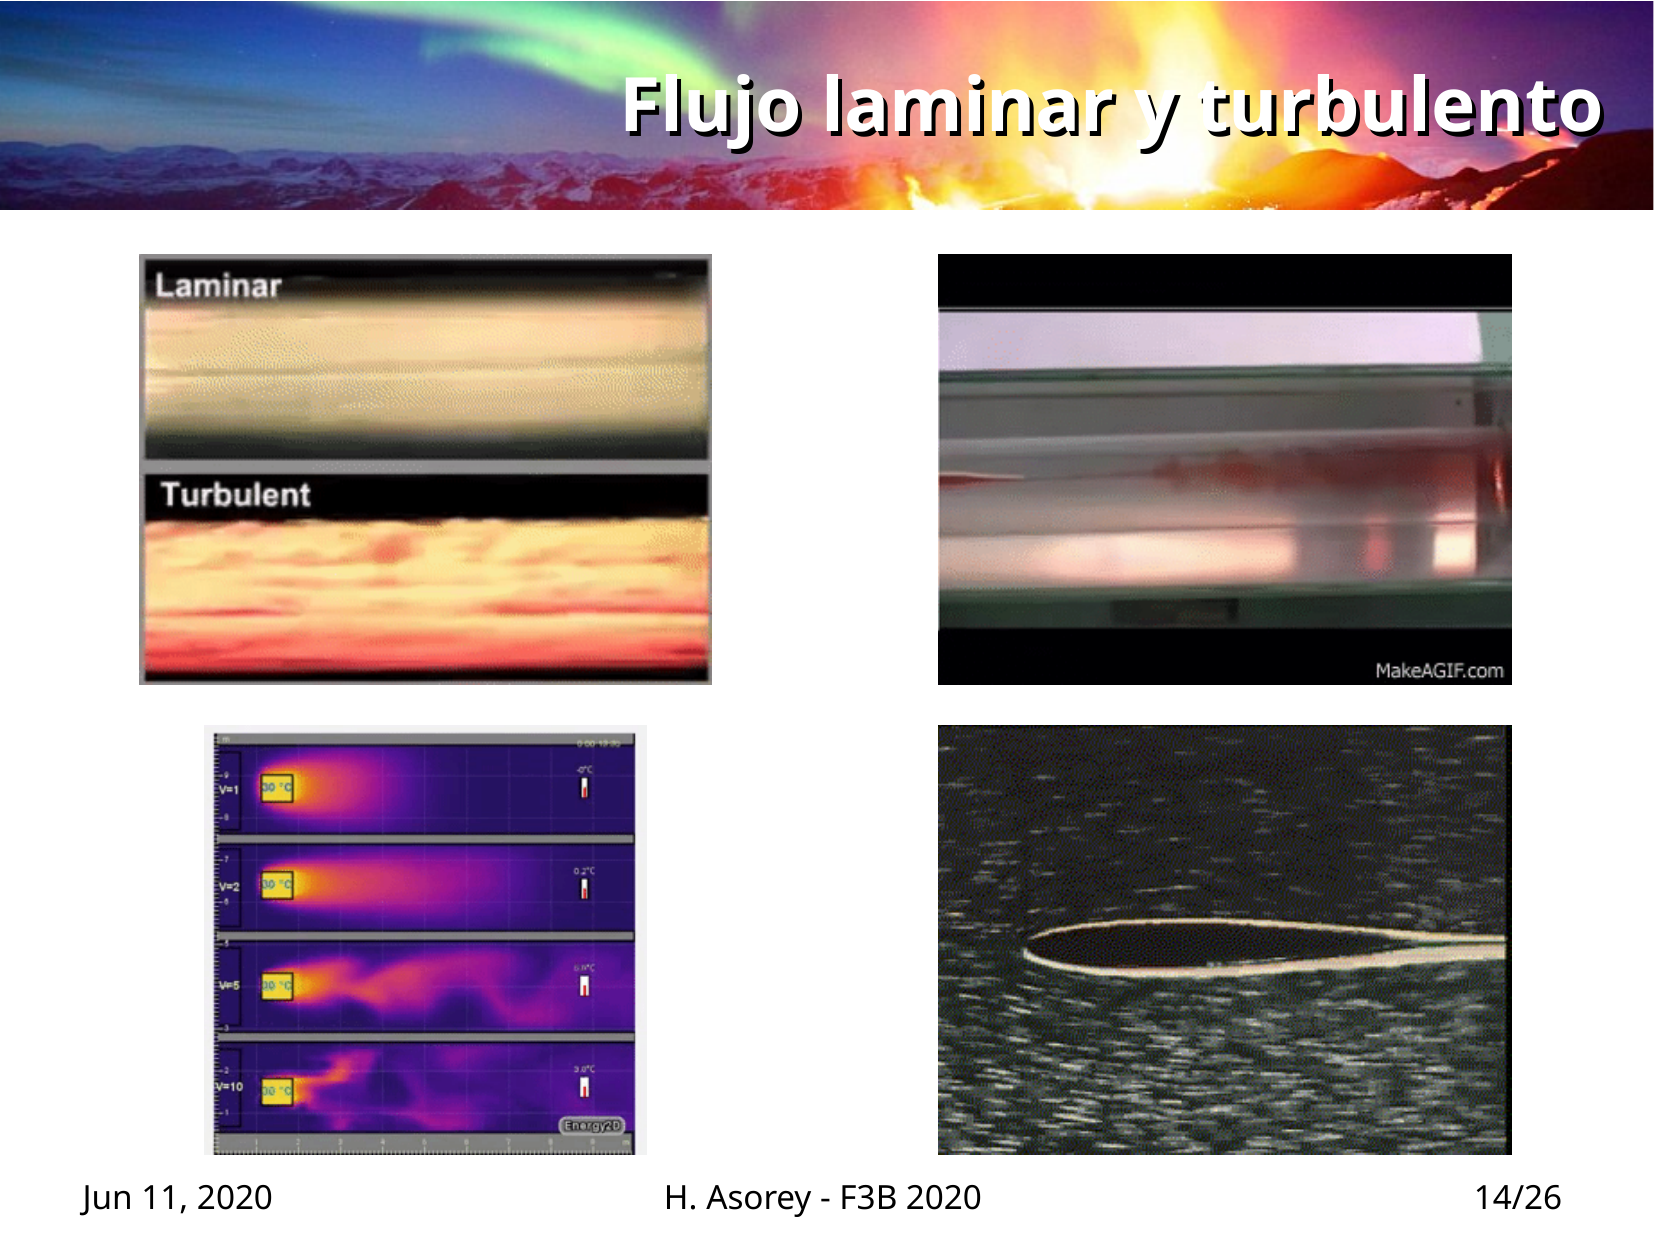

# Flujo laminar y turbulento
Jun 11, 2020
H. Asorey - F3B 2020
14